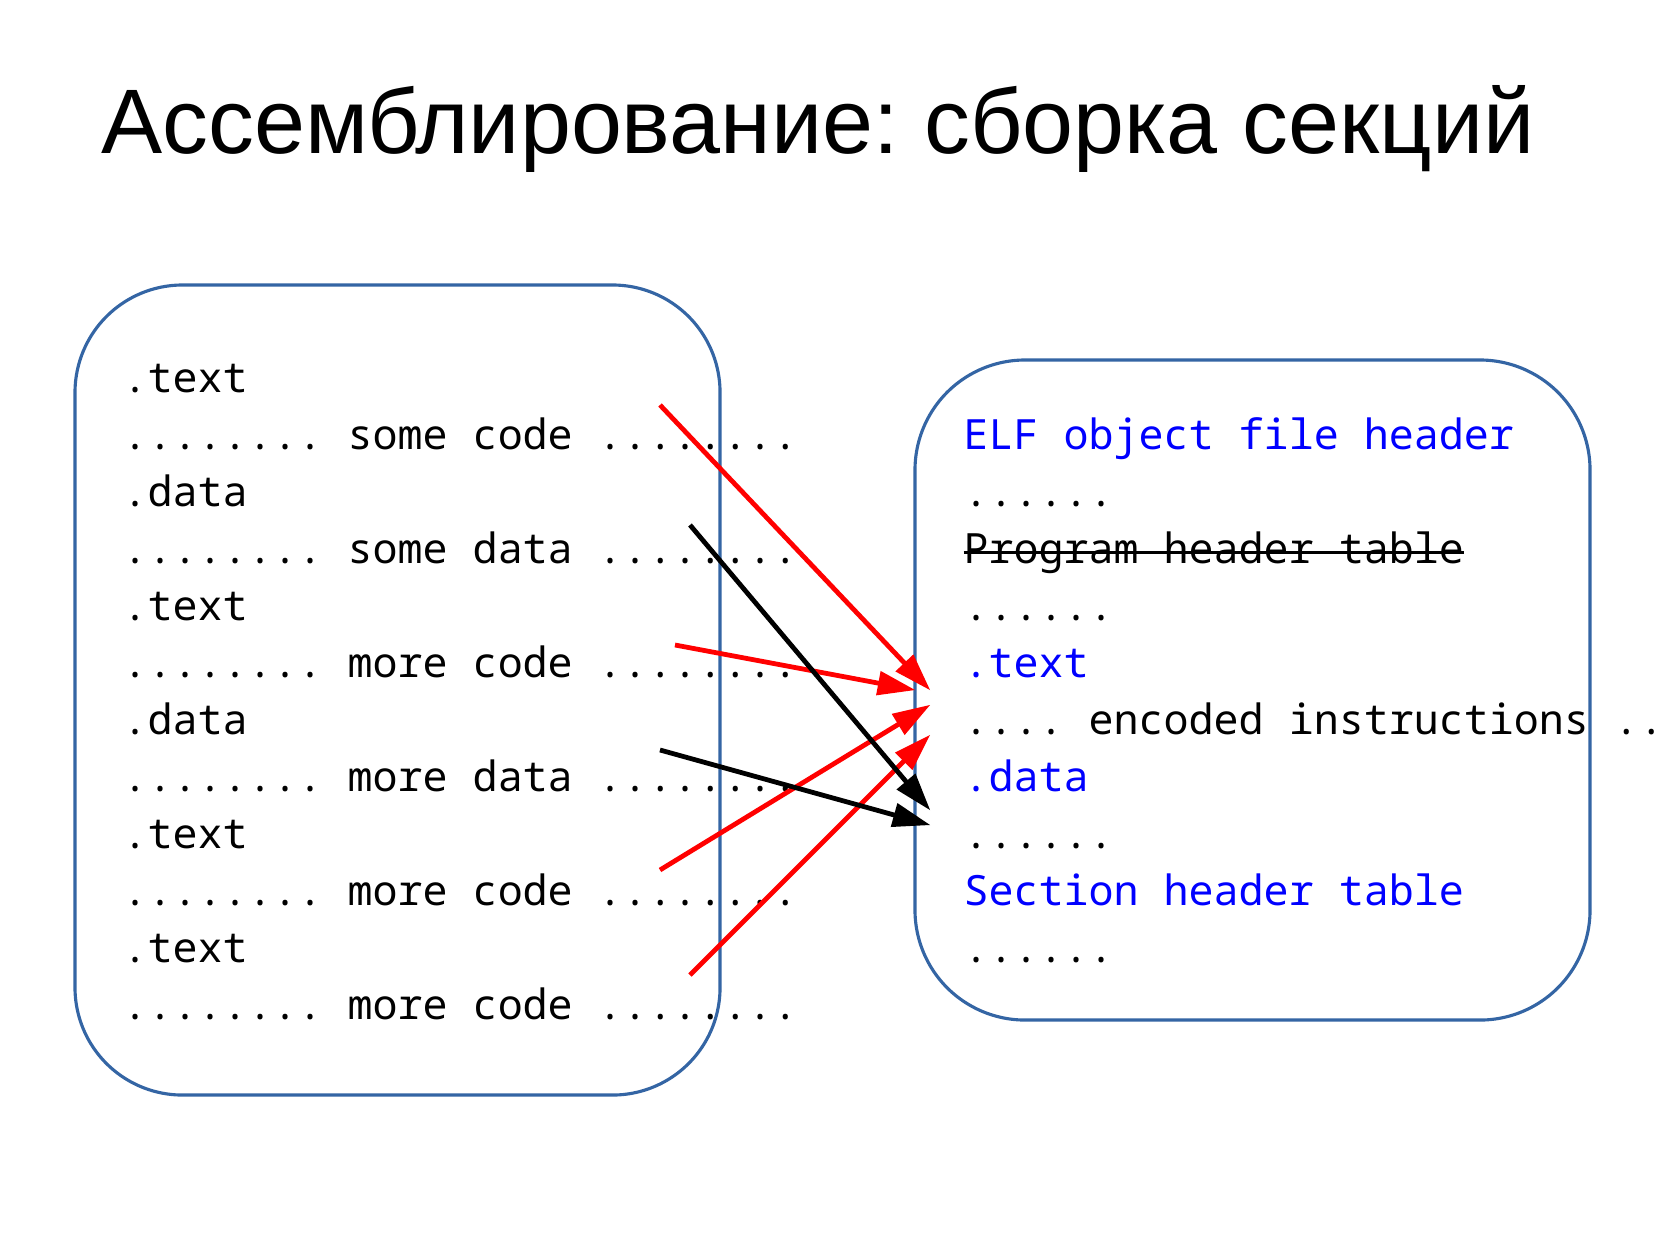

# Ассемблирование: сборка секций
.text
........ some code ........
.data
........ some data ........
.text
........ more code ........
.data
........ more data ........
.text
........ more code ........
.text
........ more code ........
ELF object file header
......
Program header table
......
.text
.... encoded instructions ...
.data
......
Section header table
......